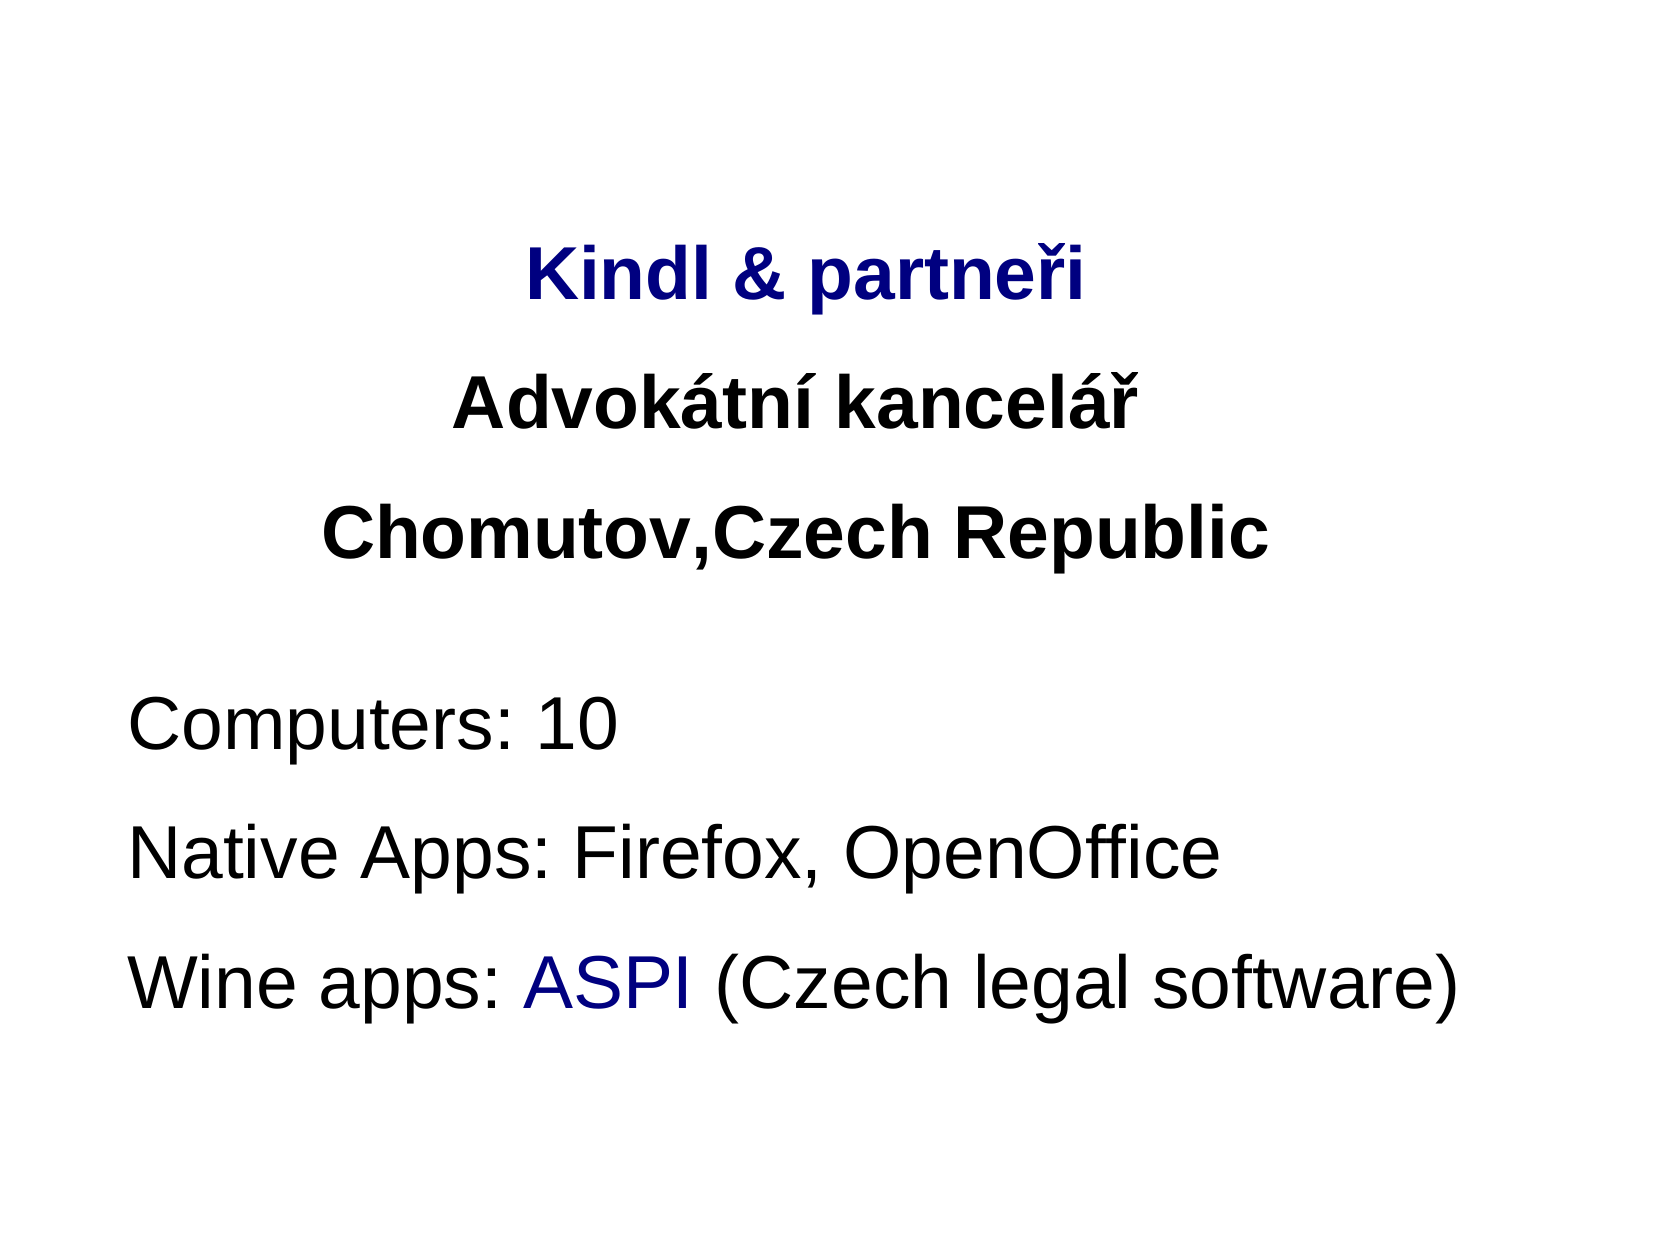

Kindl & partneři
Advokátní kancelář
Chomutov,Czech Republic
Computers: 10
Native Apps: Firefox, OpenOffice
Wine apps: ASPI (Czech legal software)‏